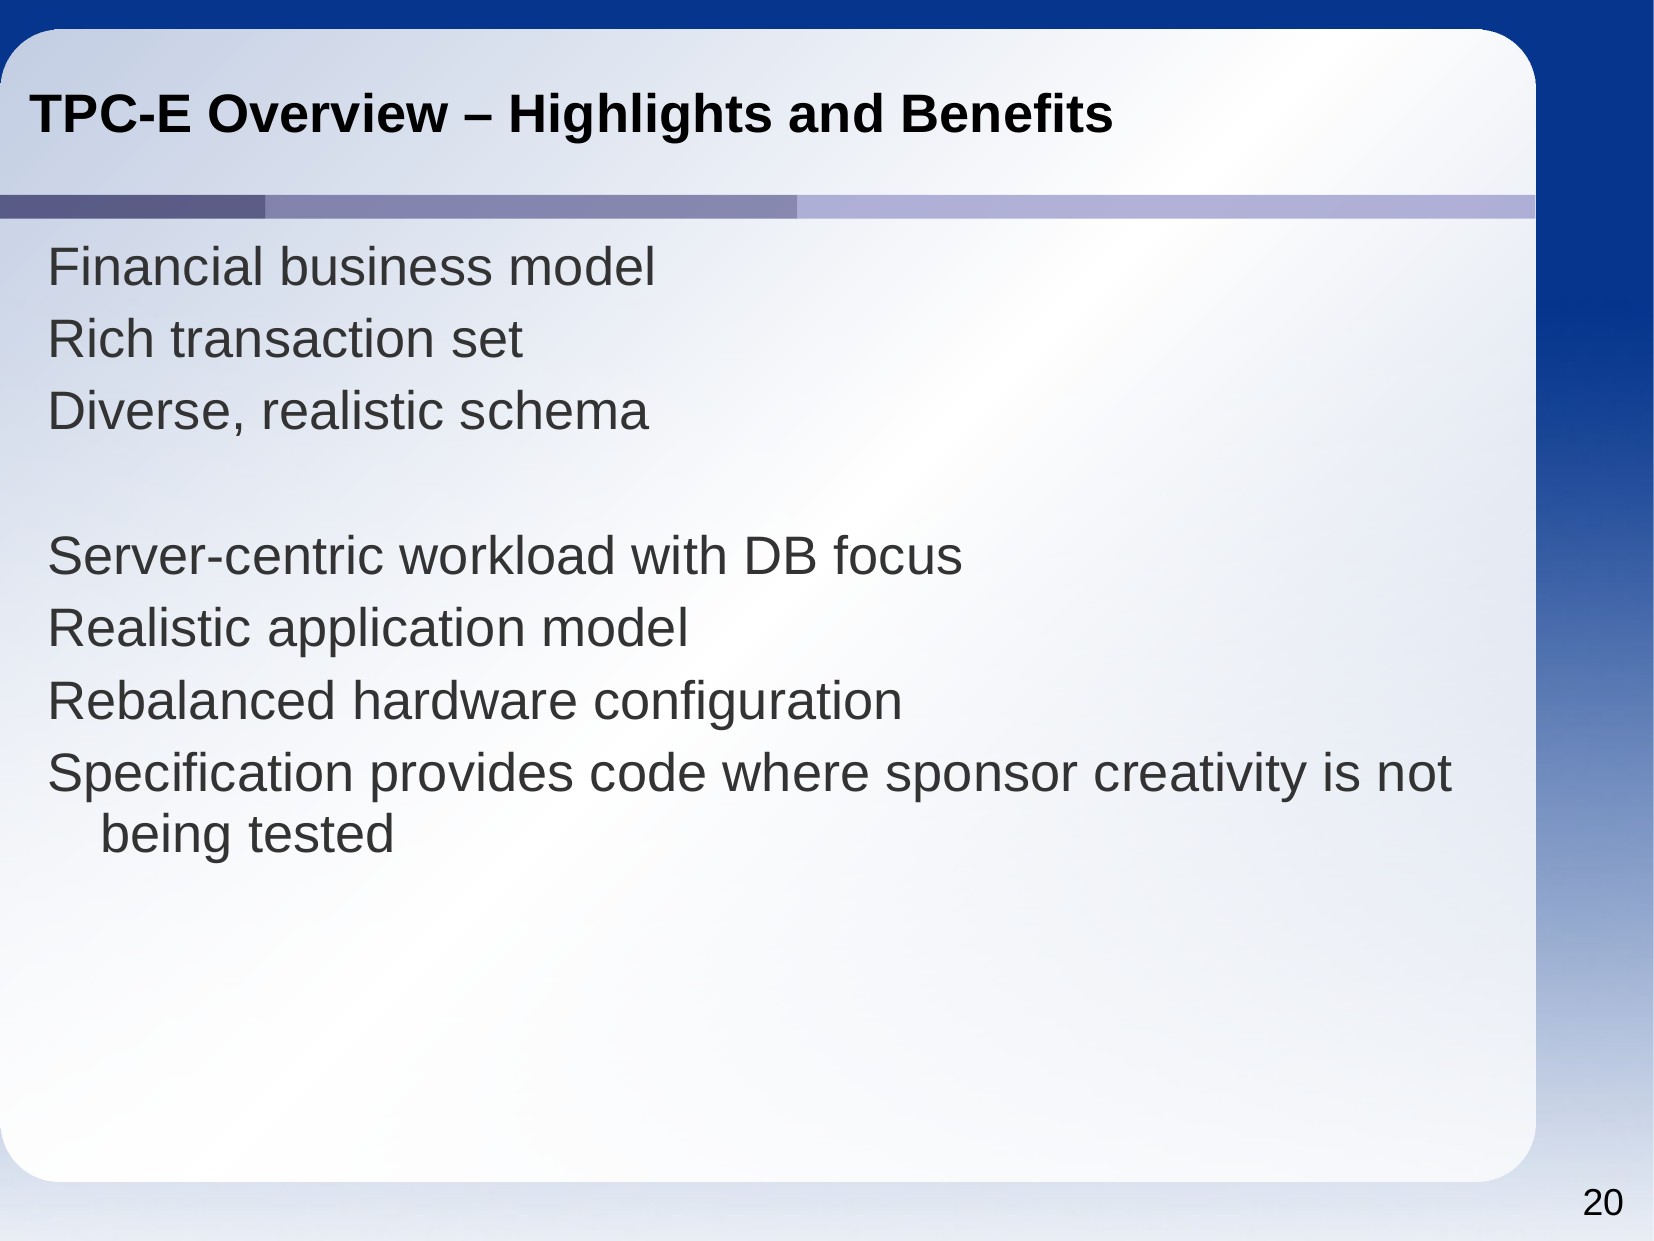

# TPC-E Overview – Highlights and Benefits
Financial business model
Rich transaction set
Diverse, realistic schema
Server-centric workload with DB focus
Realistic application model
Rebalanced hardware configuration
Specification provides code where sponsor creativity is not being tested
20